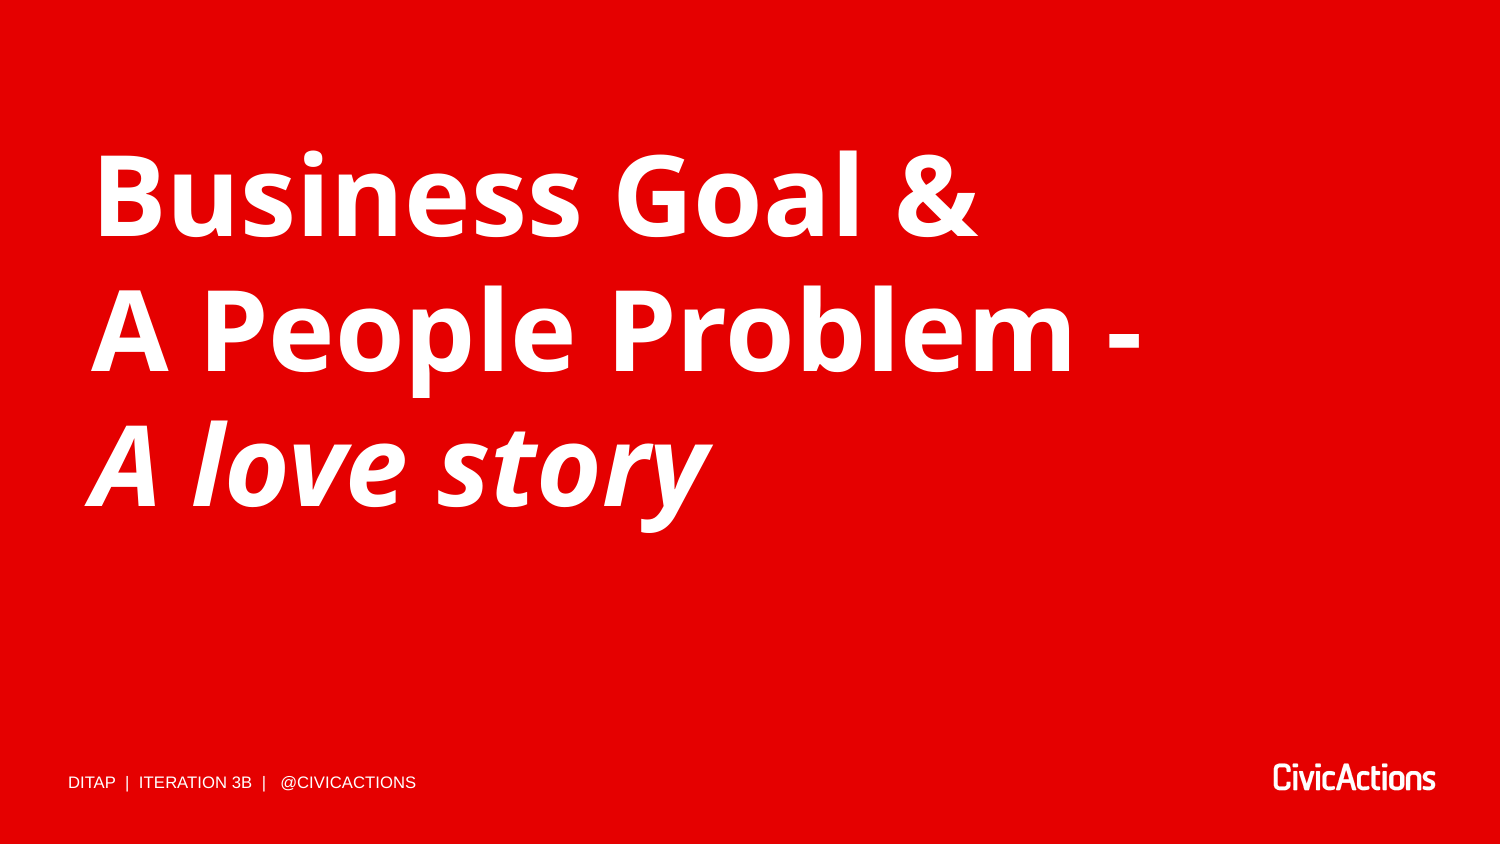

# Business Goal & A People Problem - A love story